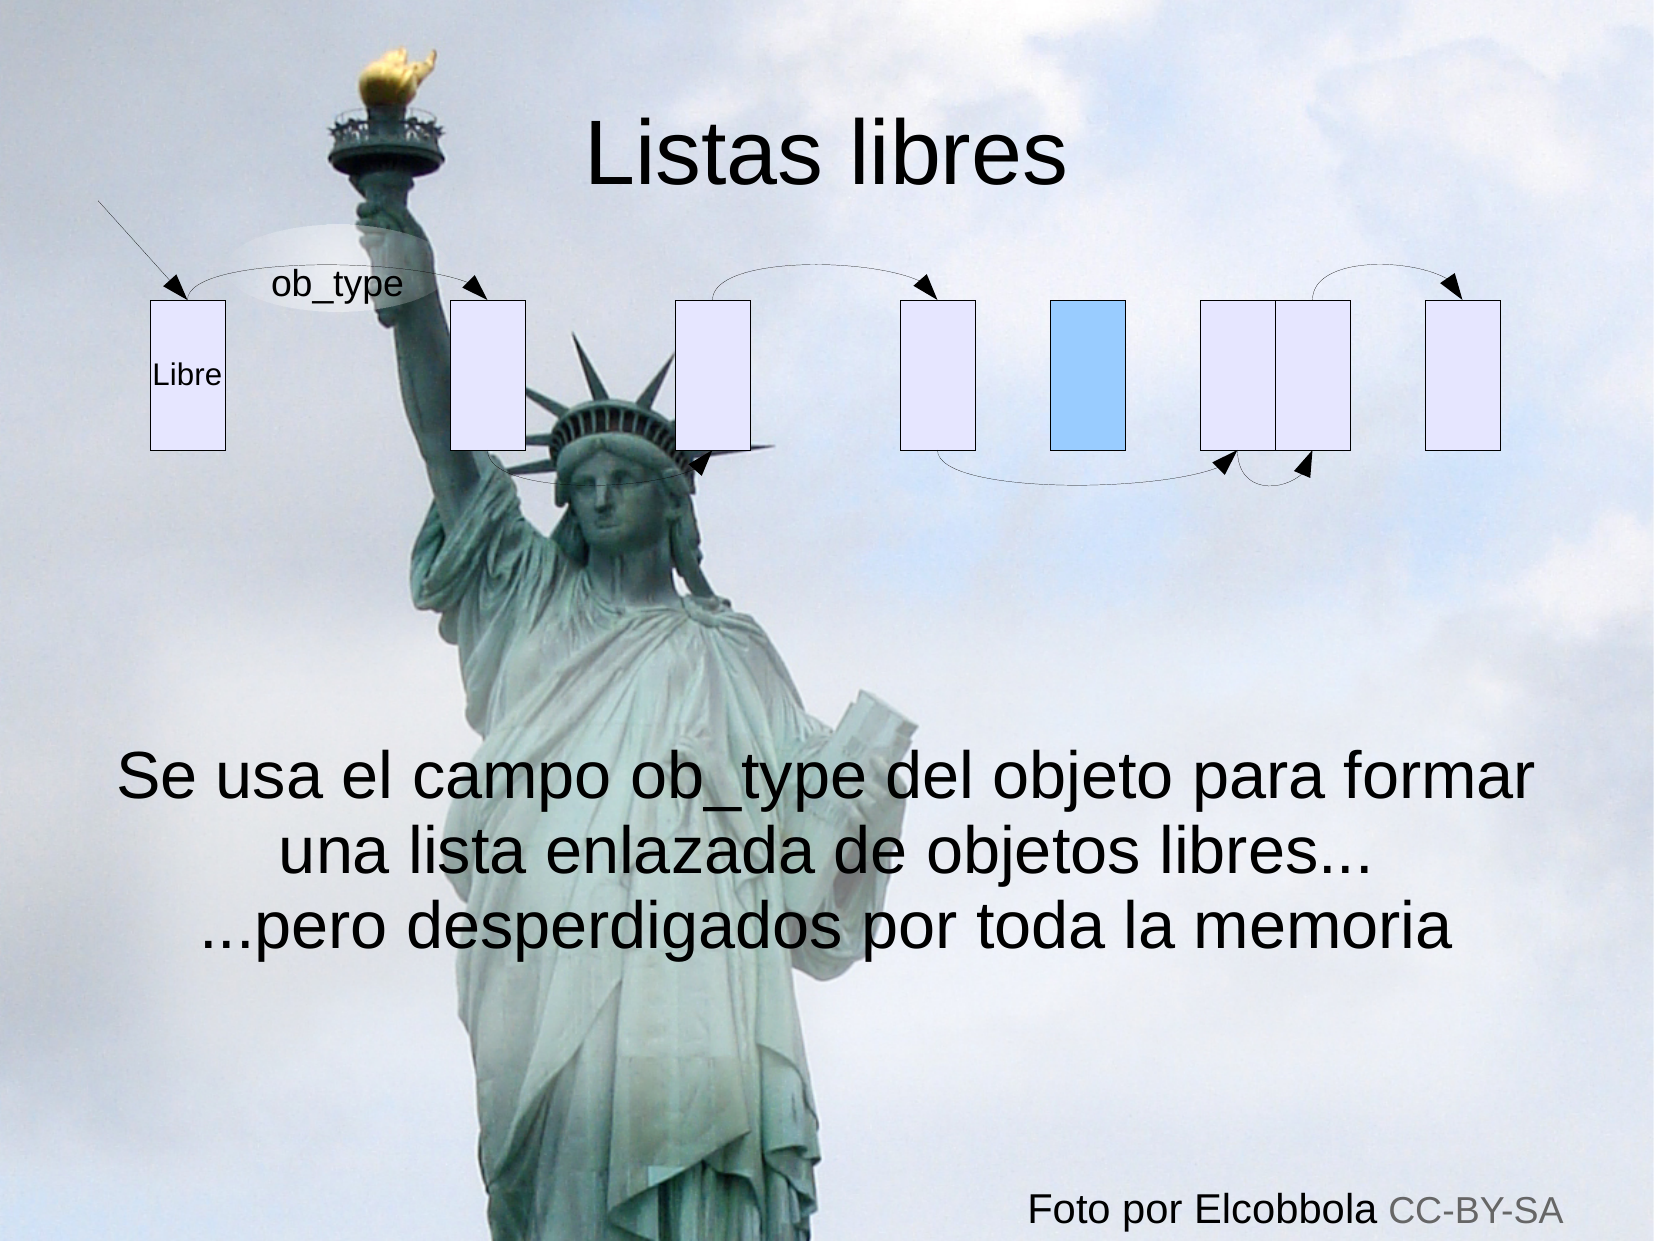

# Listas libres
Libre
Se usa el campo ob_type del objeto para formar una lista enlazada de objetos libres...
...pero desperdigados por toda la memoria
Foto por Elcobbola CC-BY-SA